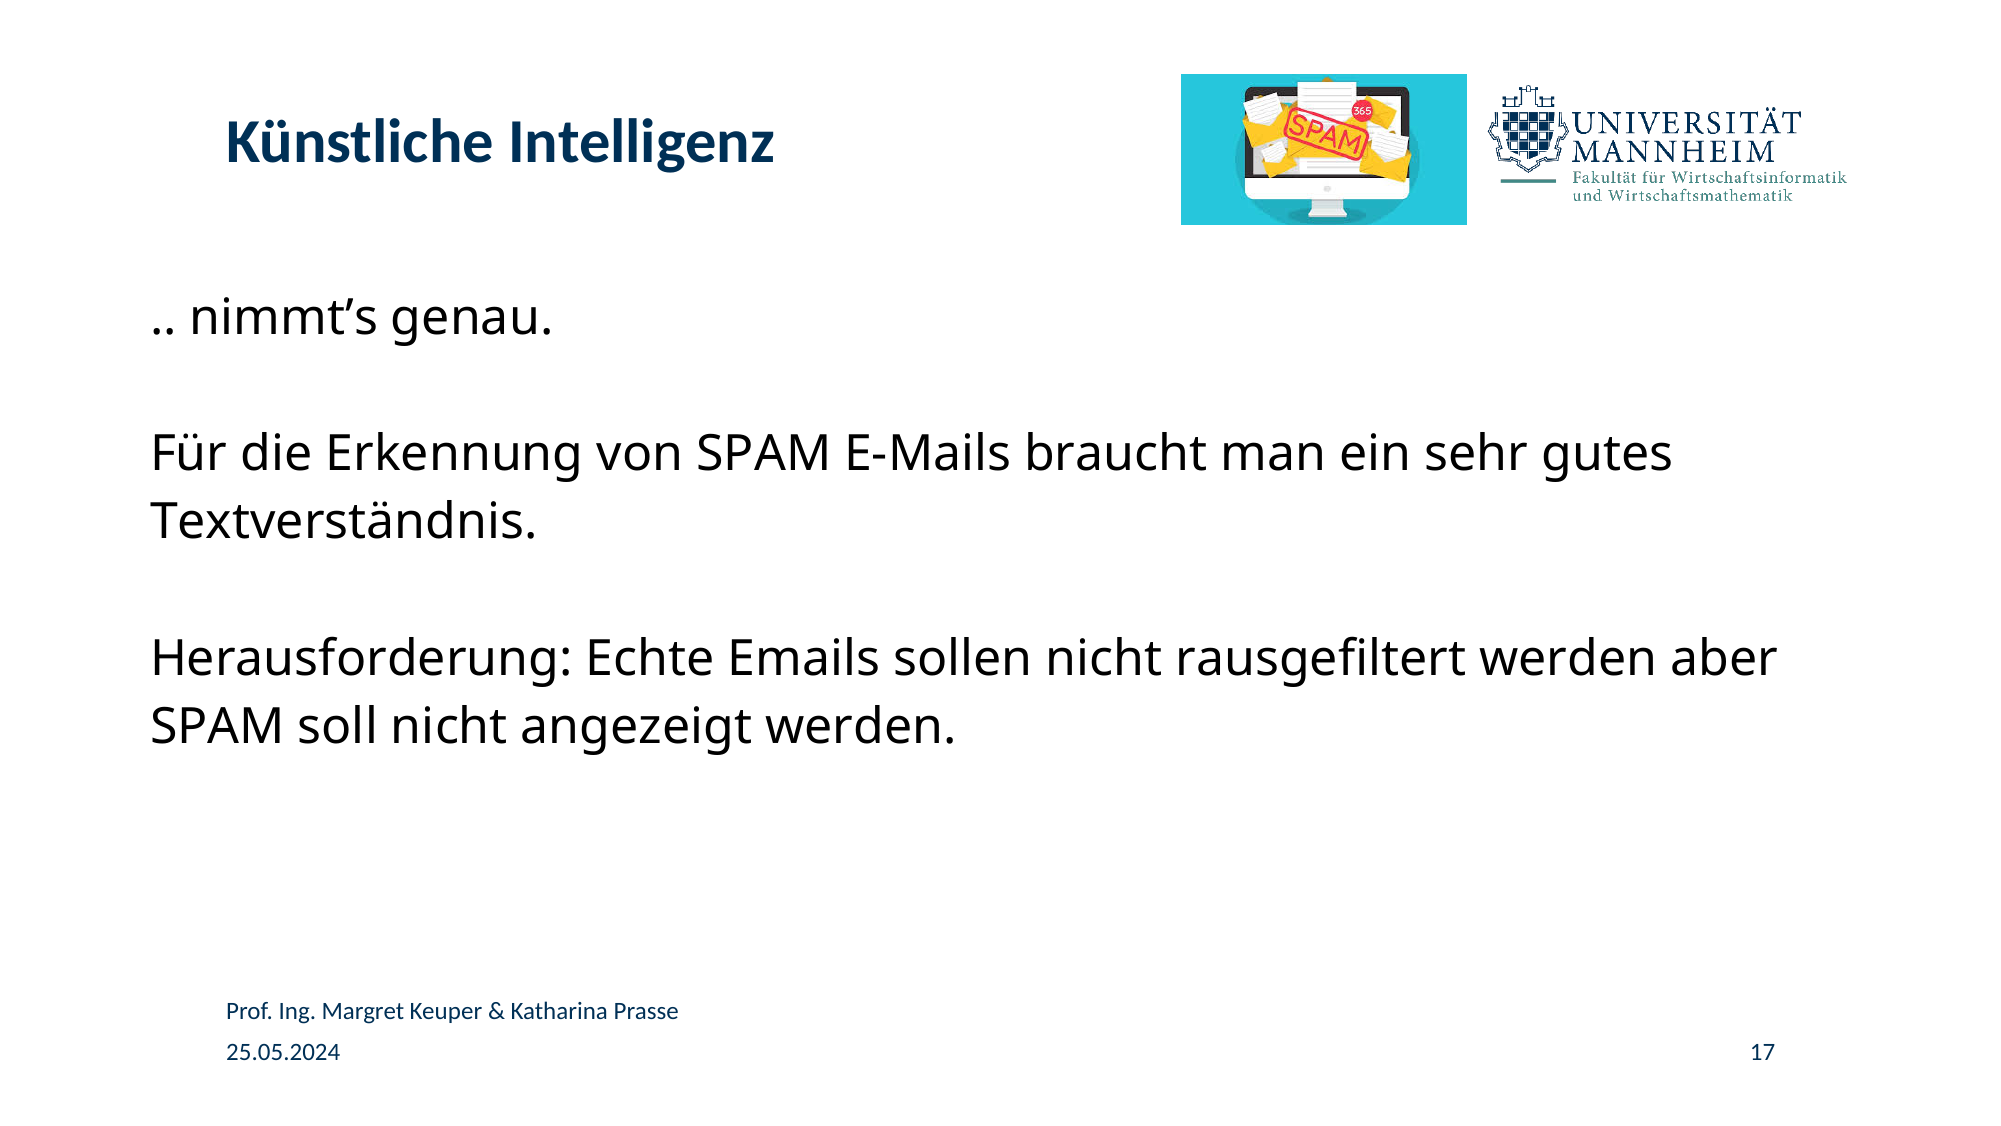

# Künstliche Intelligenz
.. nimmt’s genau.
Für die Erkennung von SPAM E-Mails braucht man ein sehr gutes Textverständnis.
Herausforderung: Echte Emails sollen nicht rausgefiltert werden aber SPAM soll nicht angezeigt werden.
Prof. Ing. Margret Keuper & Katharina Prasse
25.05.2024
17